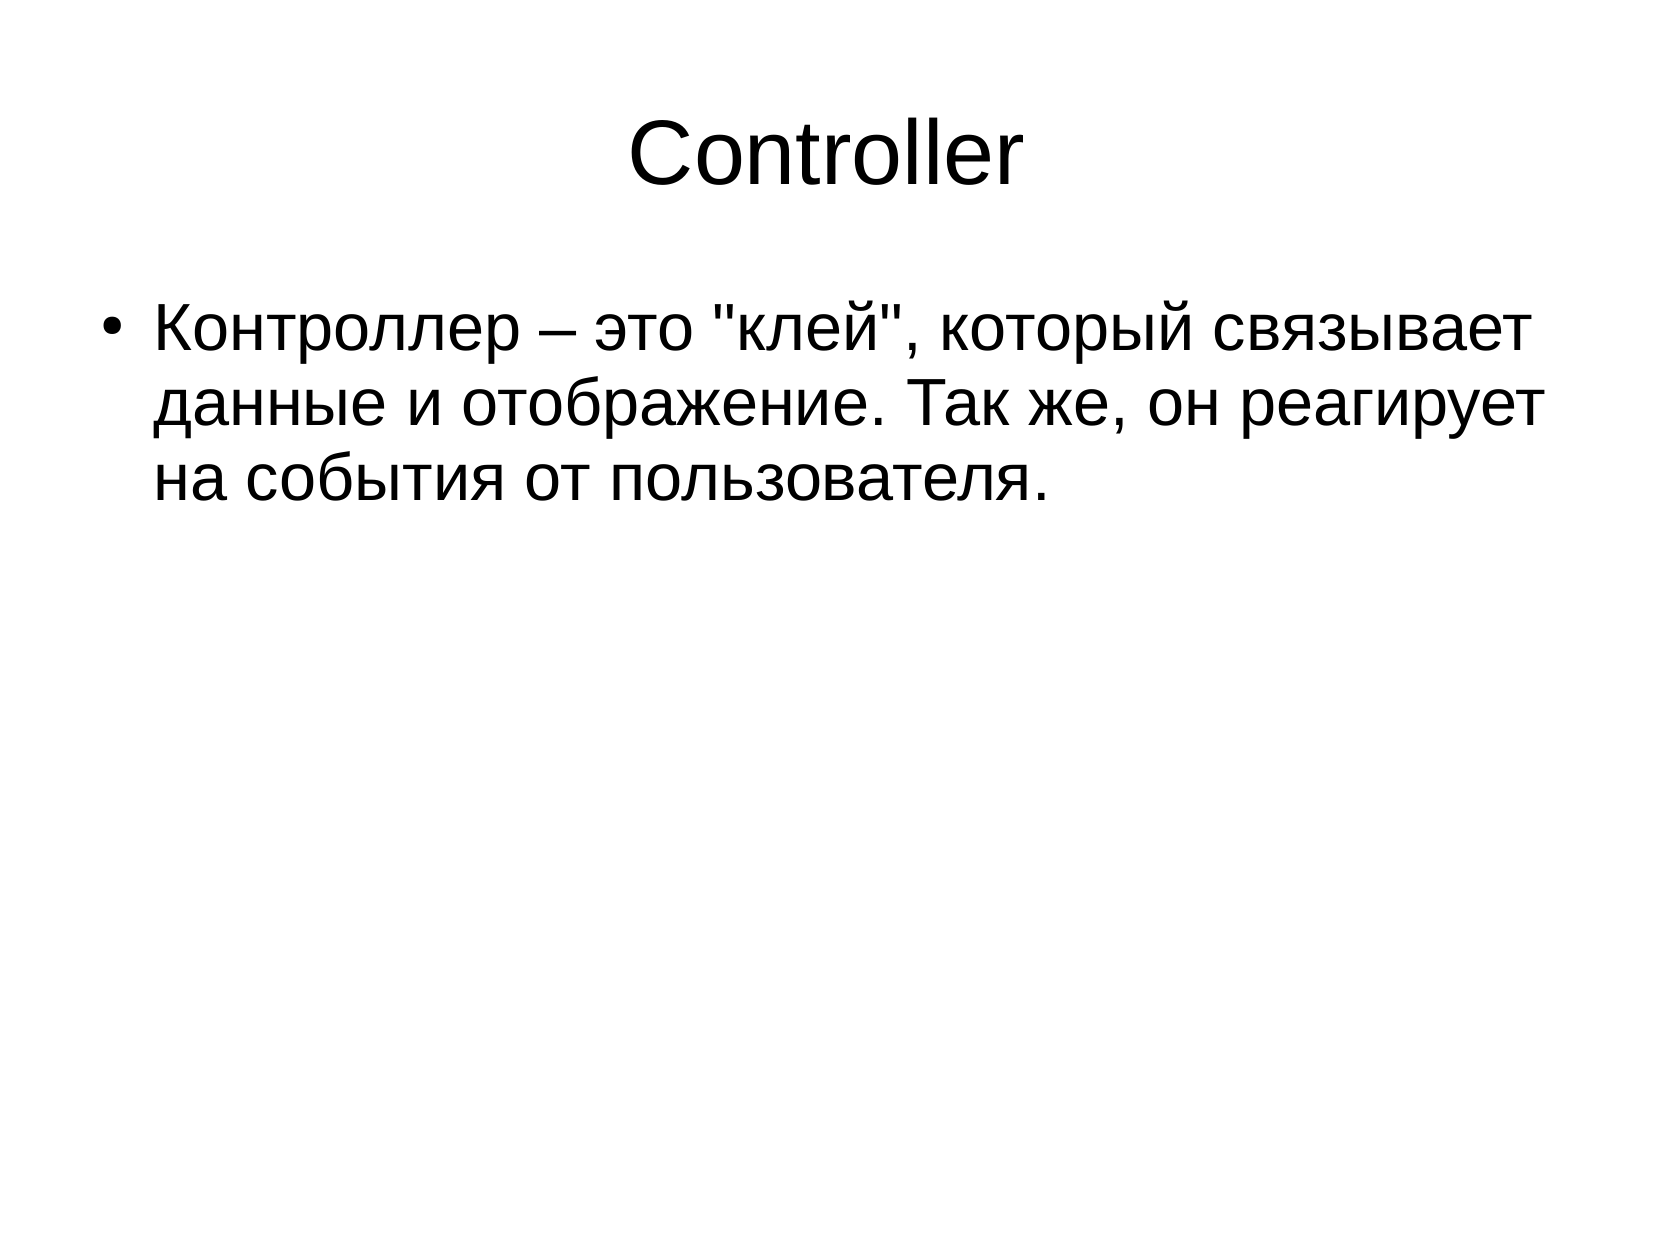

# Controller
Контроллер – это "клей", который связывает данные и отображение. Так же, он реагирует на события от пользователя.